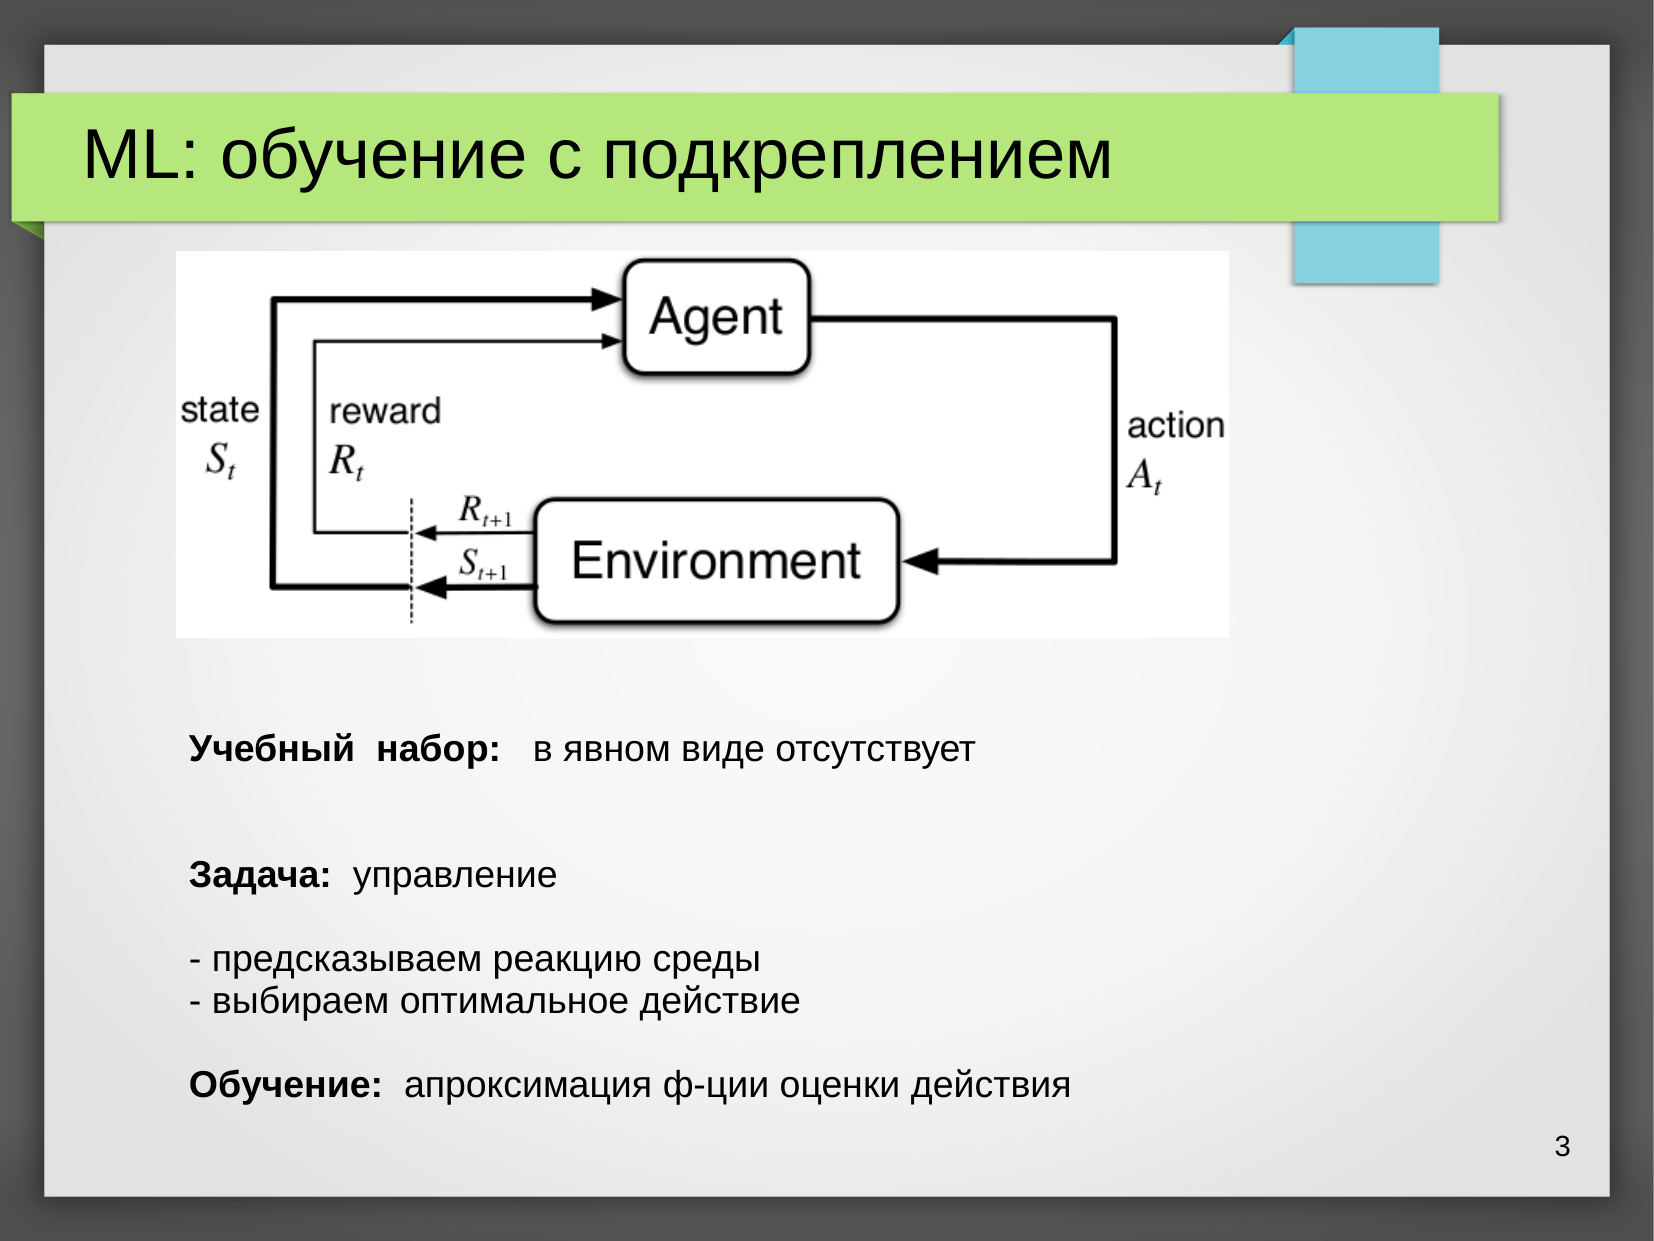

# ML: обучение с подкреплением
Учебный набор: в явном виде отсутствует
Задача: управление
- предсказываем реакцию среды
- выбираем оптимальное действие
Обучение: апроксимация ф-ции оценки действия
3